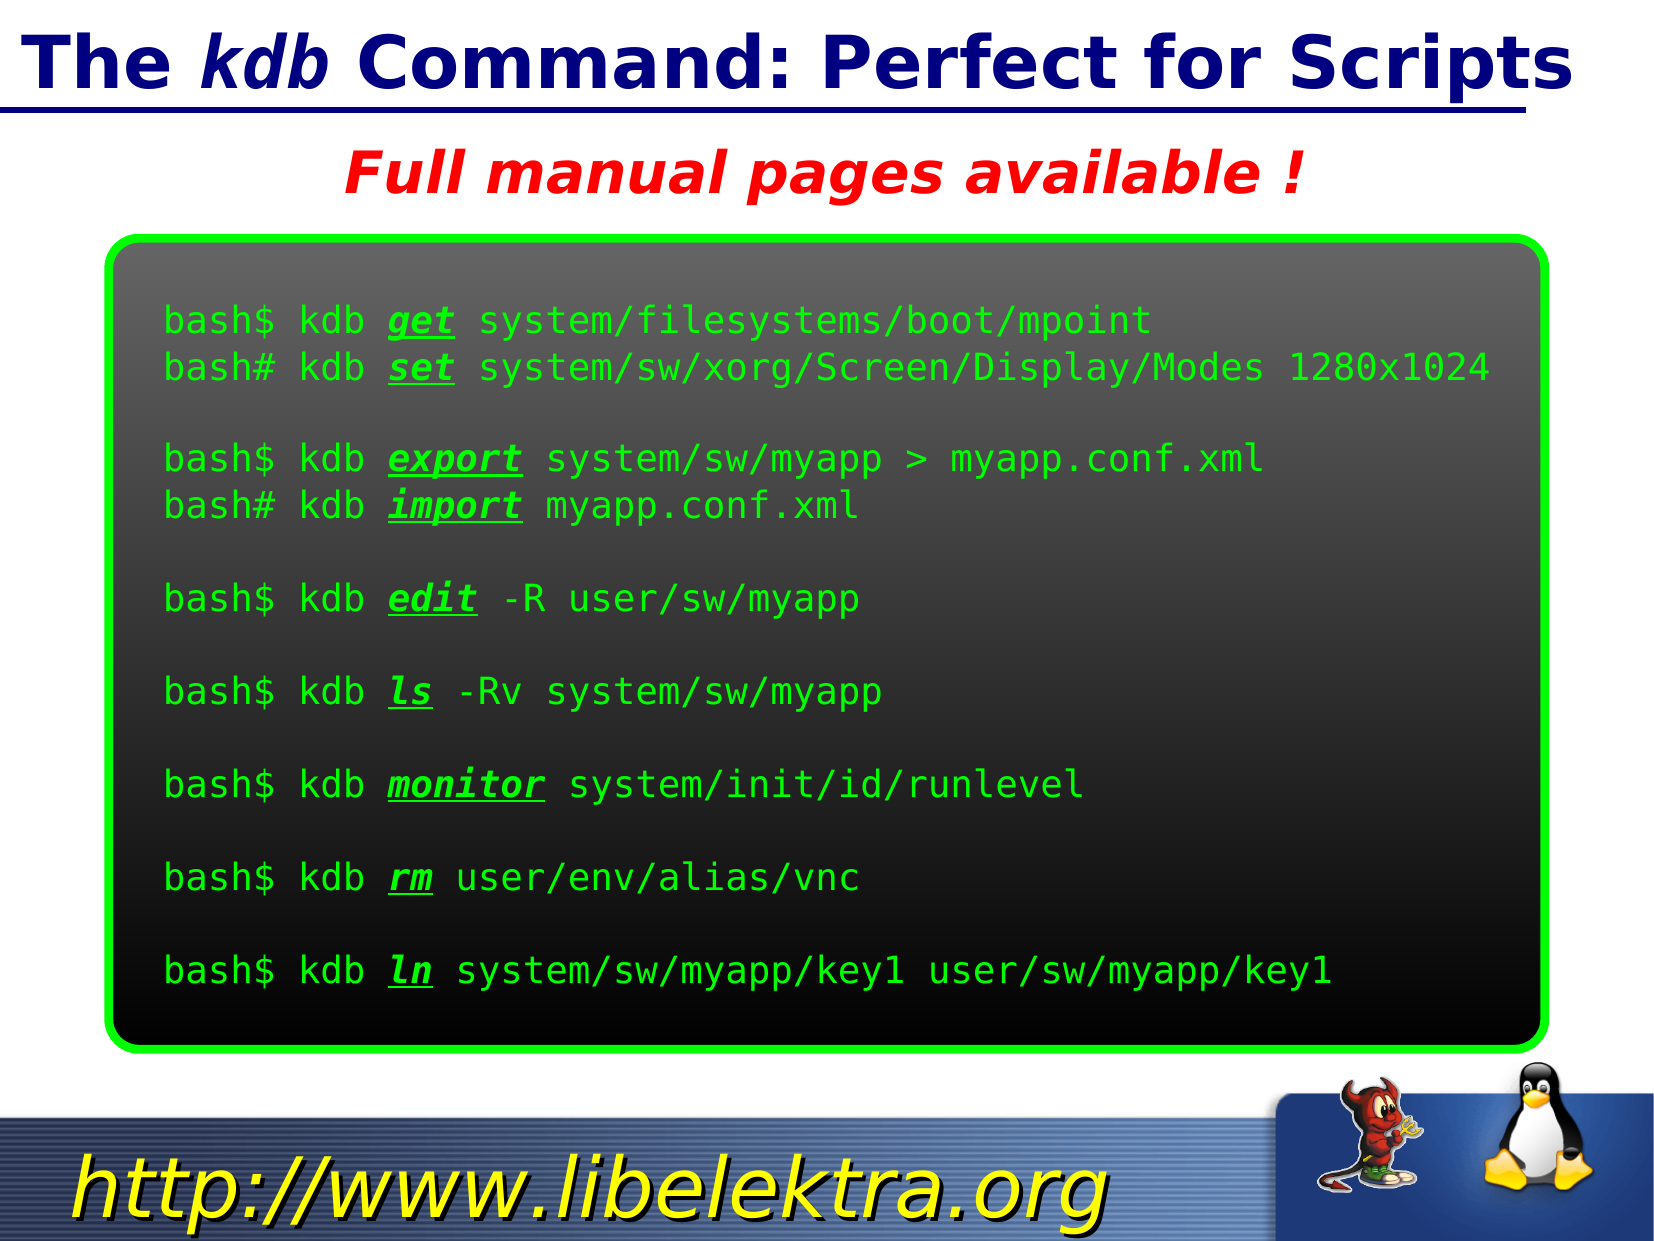

The kdb Command: Perfect for Scripts
Full manual pages available !
bash$ kdb get system/filesystems/boot/mpoint
bash# kdb set system/sw/xorg/Screen/Display/Modes 1280x1024
bash$ kdb export system/sw/myapp > myapp.conf.xml
bash# kdb import myapp.conf.xml
bash$ kdb edit -R user/sw/myapp
bash$ kdb ls -Rv system/sw/myapp
bash$ kdb monitor system/init/id/runlevel
bash$ kdb rm user/env/alias/vnc
bash$ kdb ln system/sw/myapp/key1 user/sw/myapp/key1